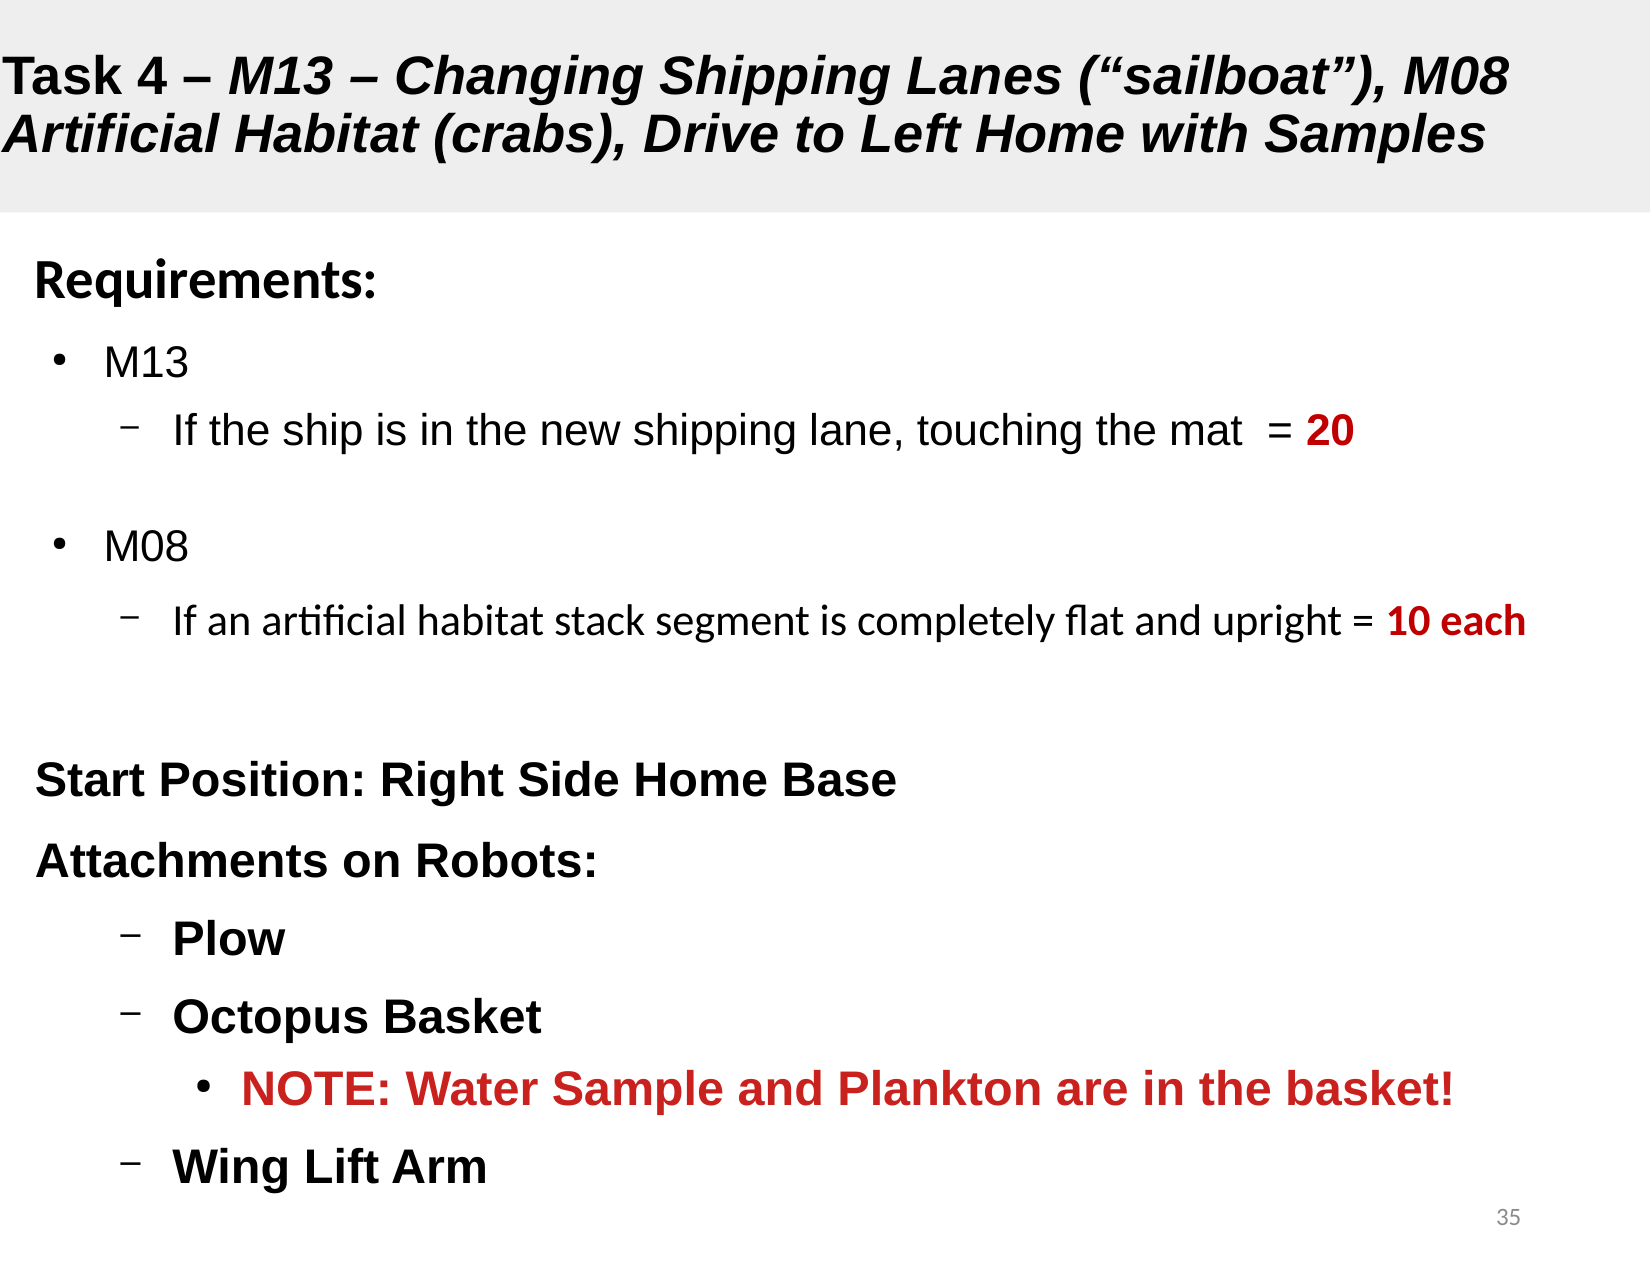

# Task 4 – M13 – Changing Shipping Lanes (“sailboat”), M08 Artificial Habitat (crabs), Drive to Left Home with Samples
Requirements:
M13
If the ship is in the new shipping lane, touching the mat = 20
M08
If an artificial habitat stack segment is completely flat and upright = 10 each
Start Position: Right Side Home Base
Attachments on Robots:
Plow
Octopus Basket
NOTE: Water Sample and Plankton are in the basket!
Wing Lift Arm
35